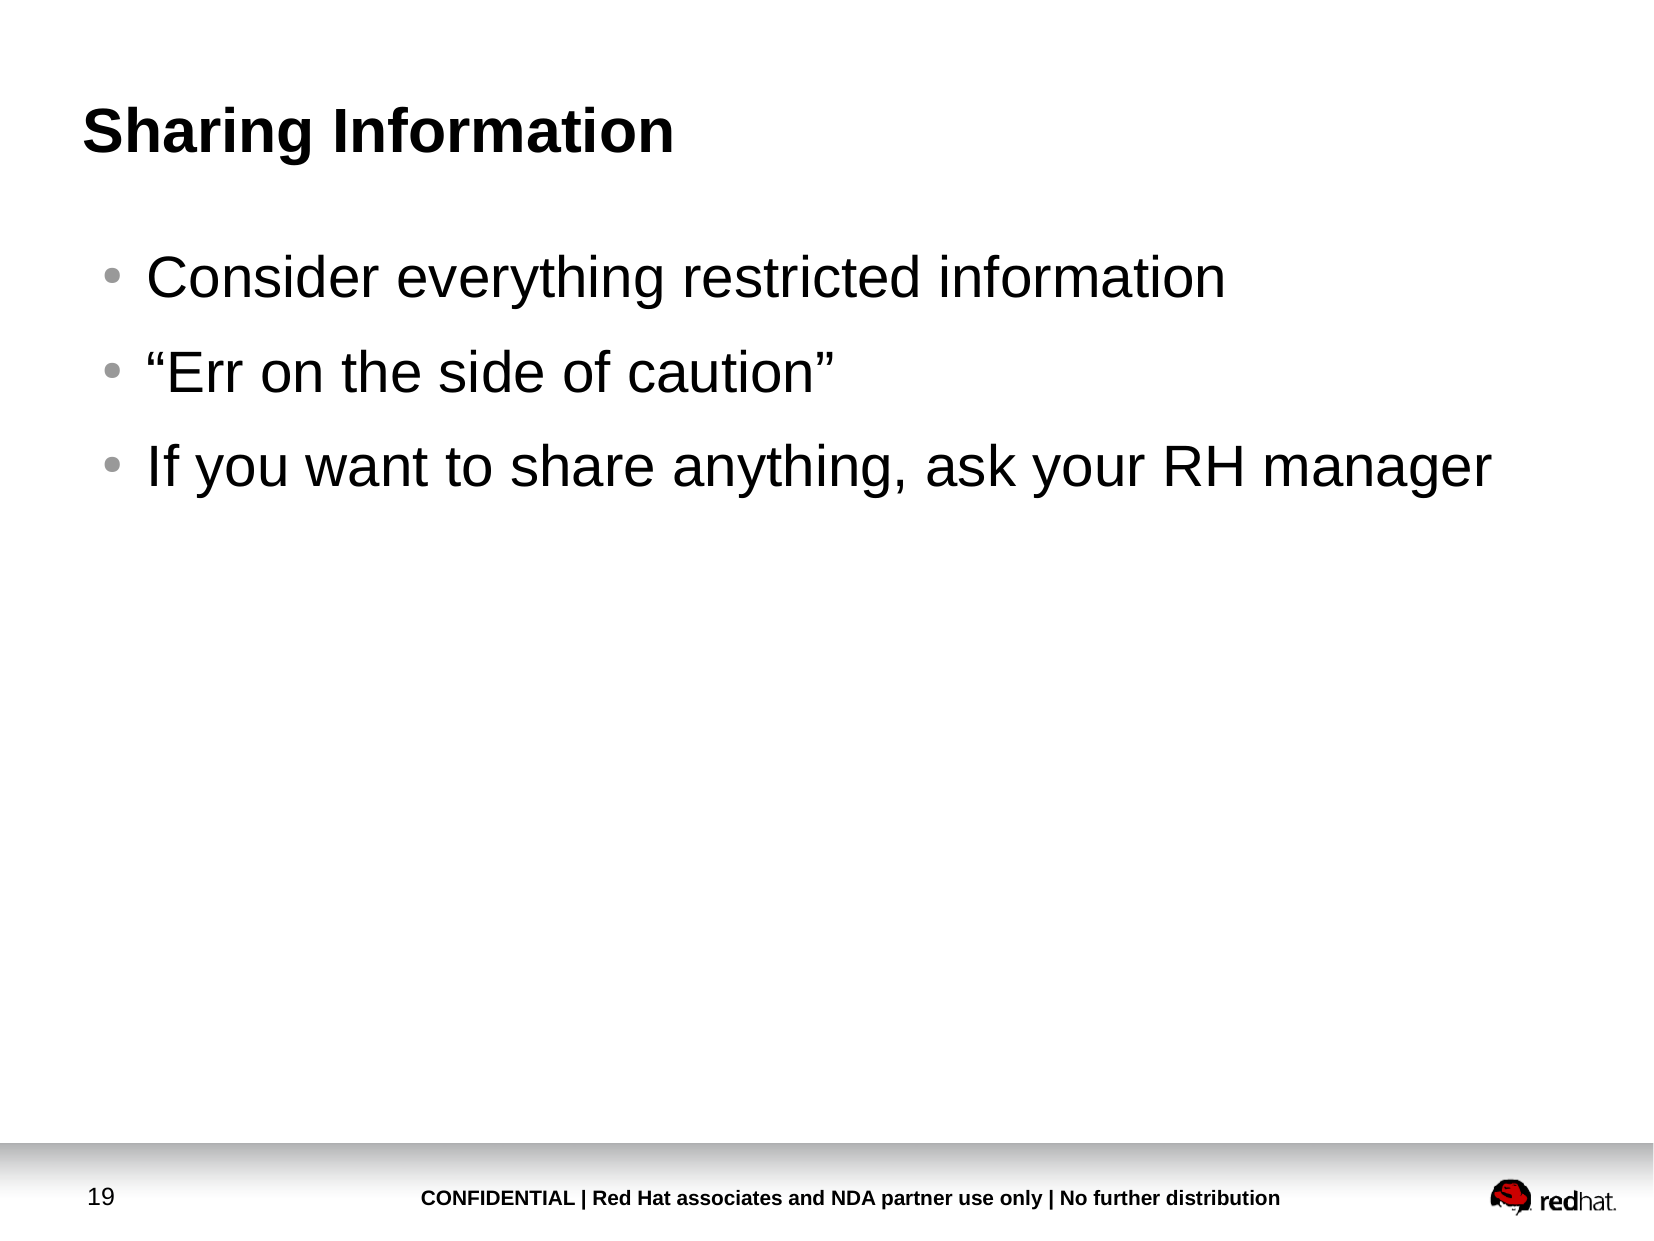

# Sharing Information
Consider everything restricted information
“Err on the side of caution”
If you want to share anything, ask your RH manager